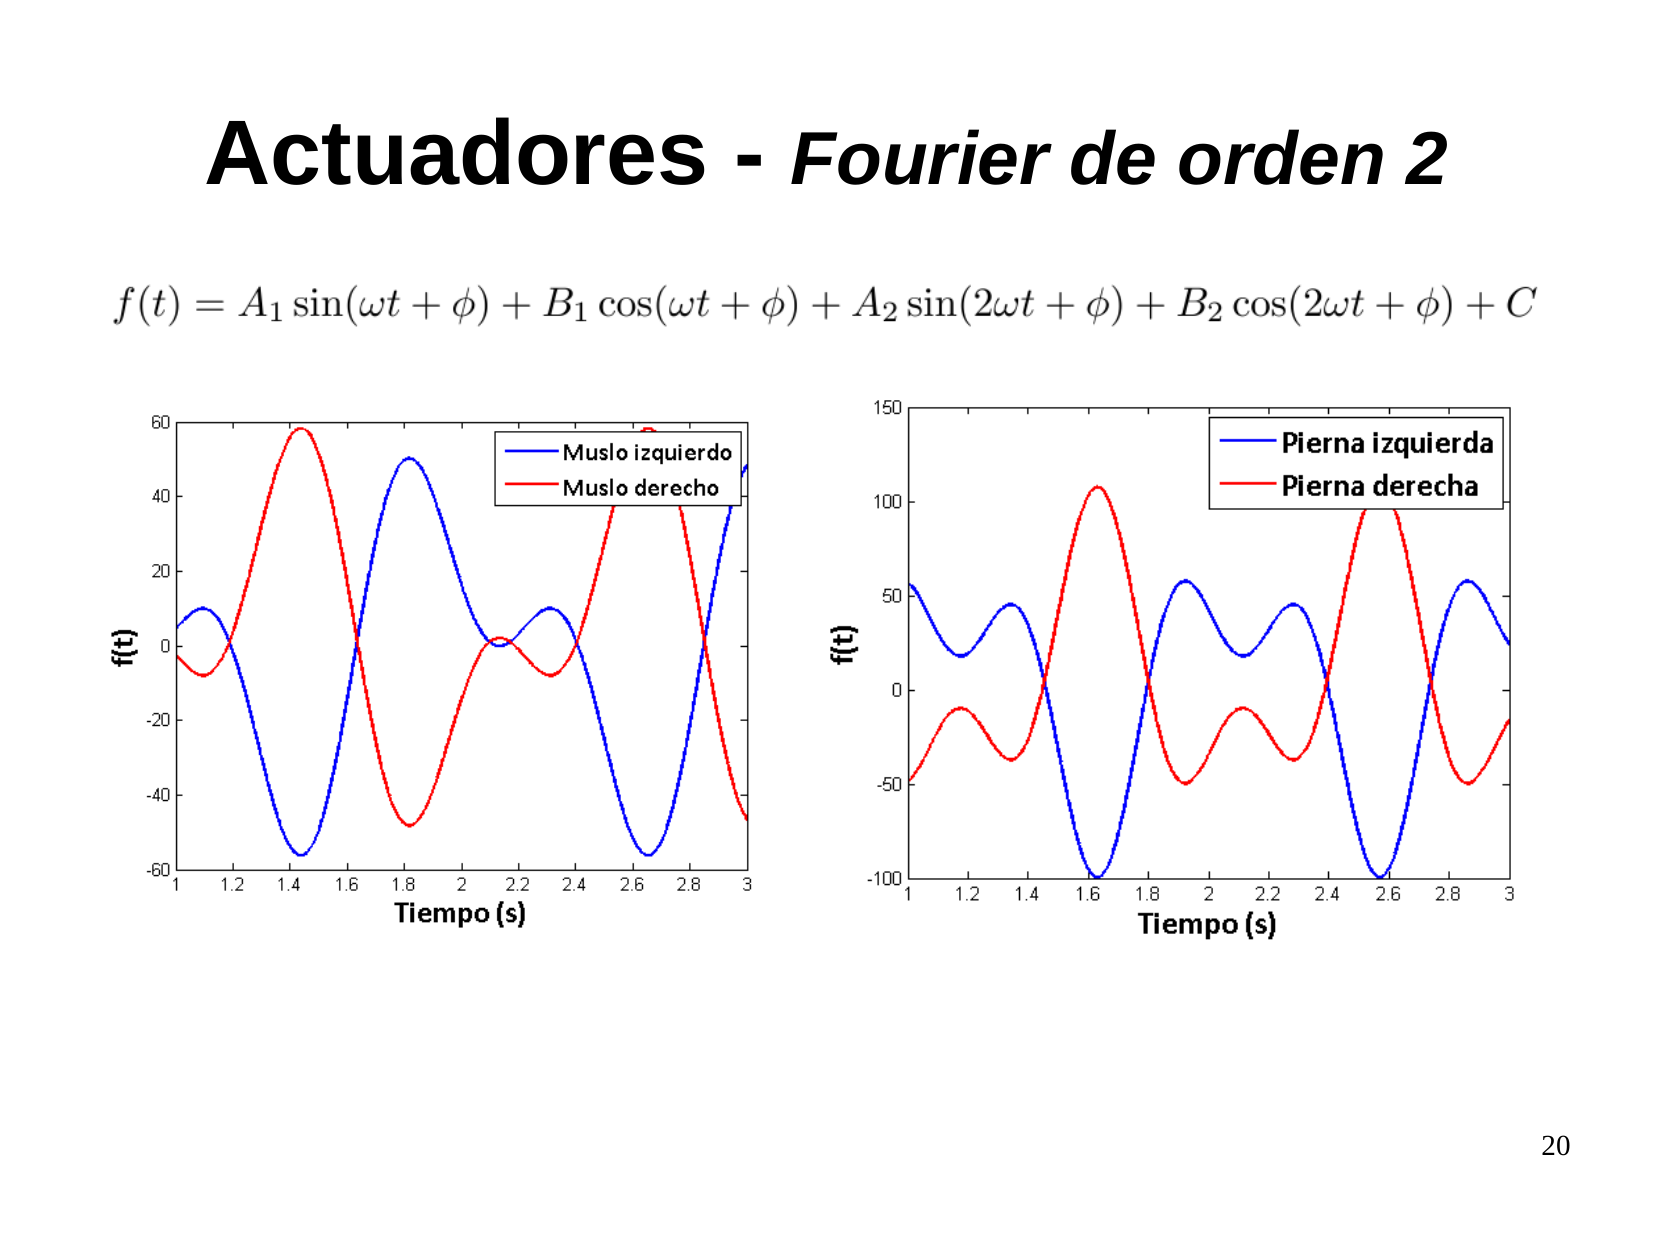

# Actuadores - Fourier de orden 2
20